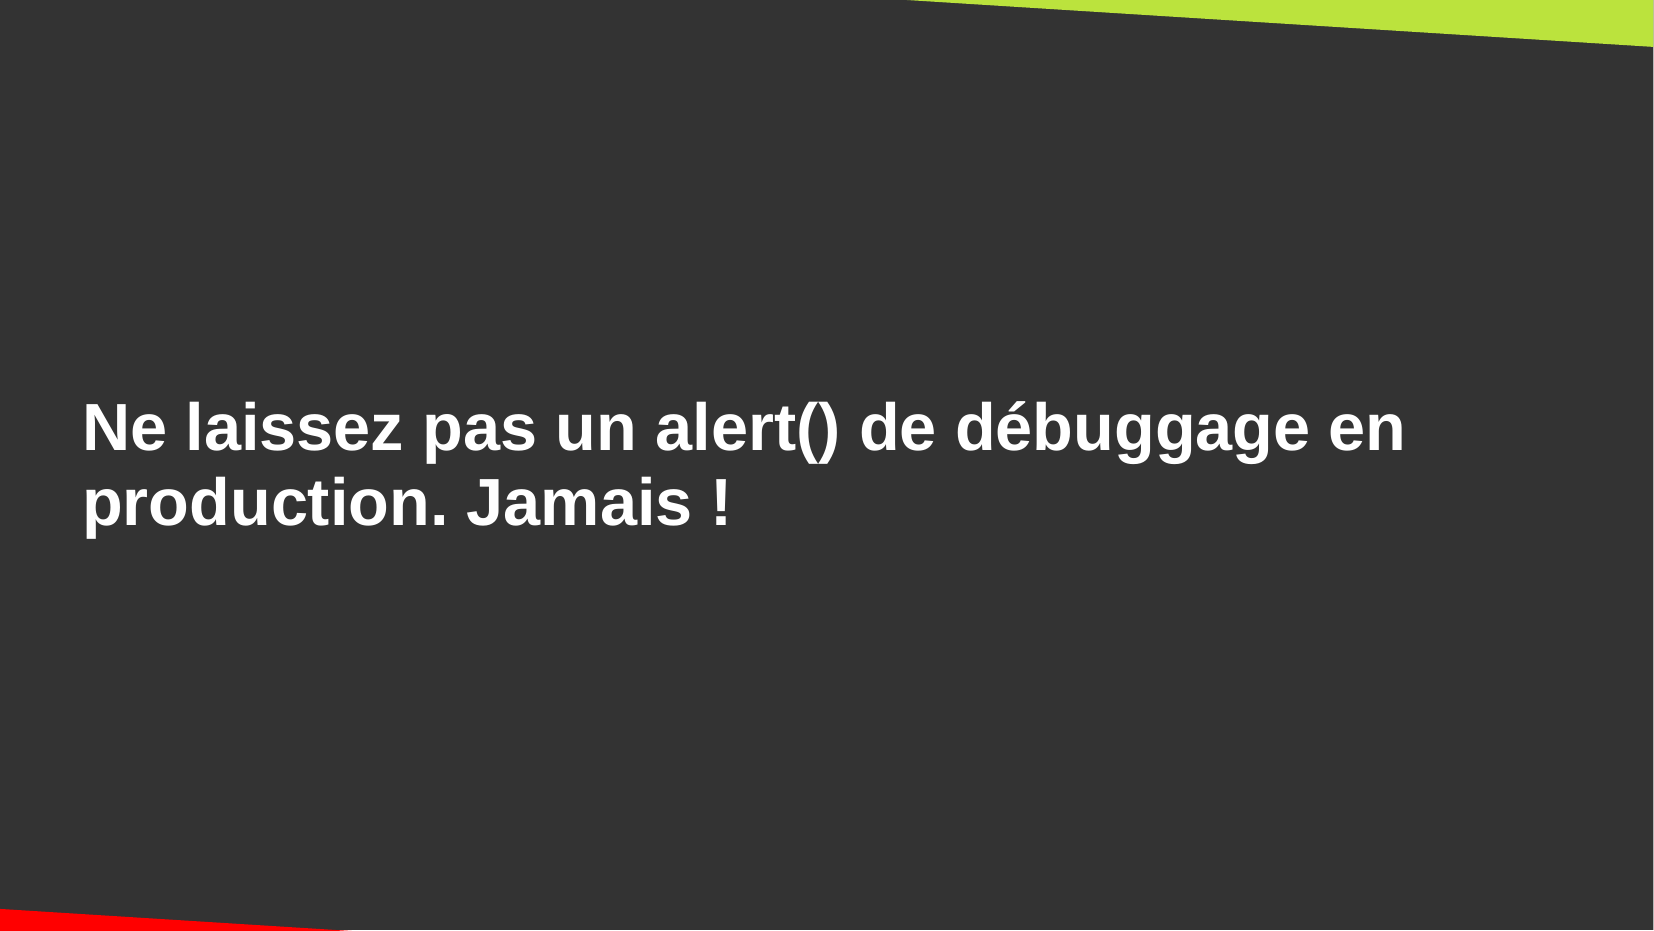

# Ne laissez pas un alert() de débuggage en production. Jamais !